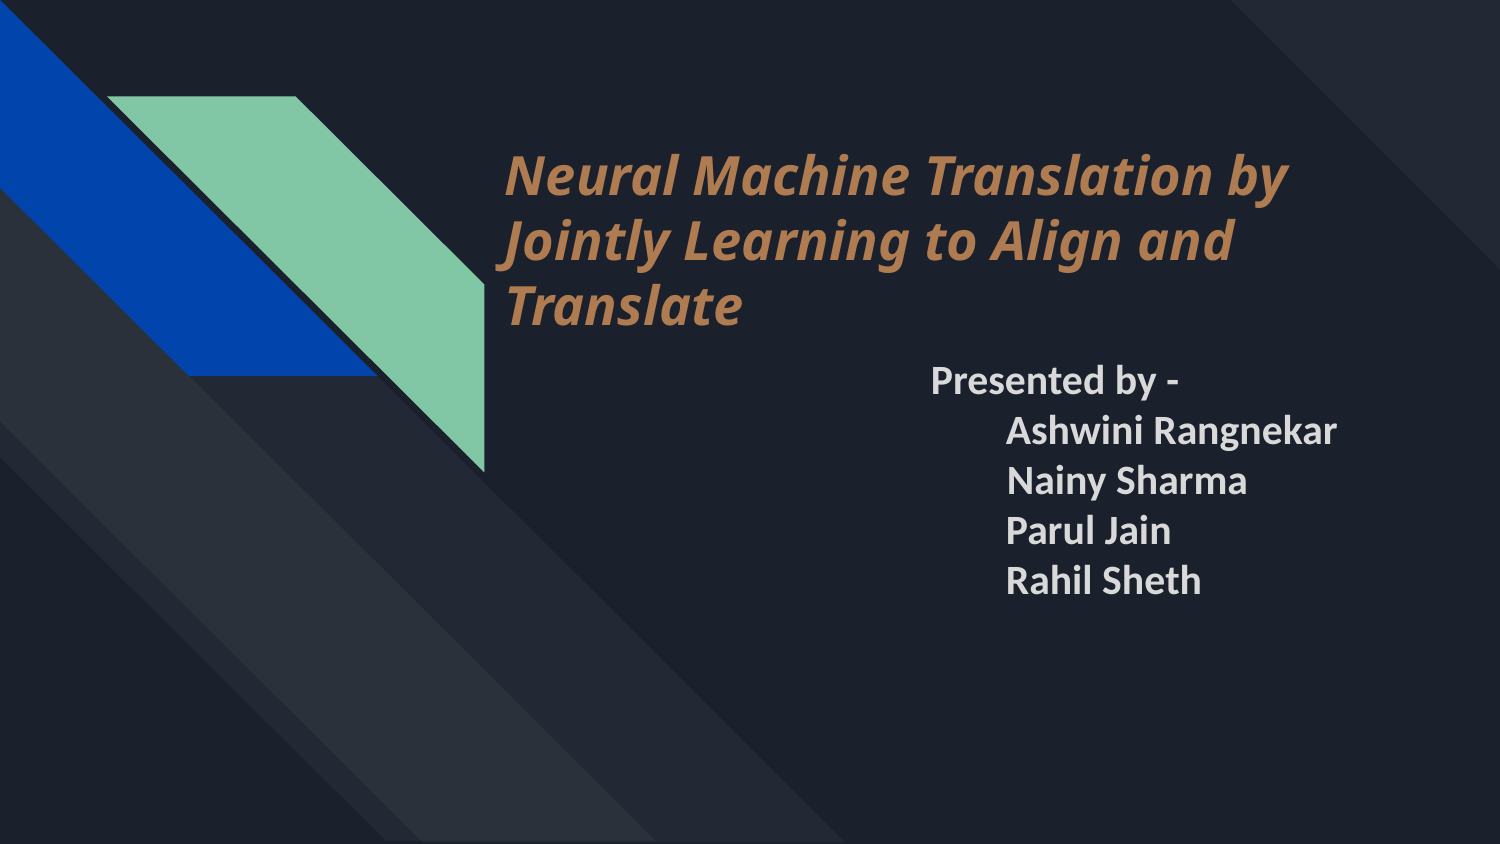

# Neural Machine Translation by Jointly Learning to Align and Translate
Presented by -
Ashwini Rangnekar
 Nainy Sharma
Parul Jain
Rahil Sheth